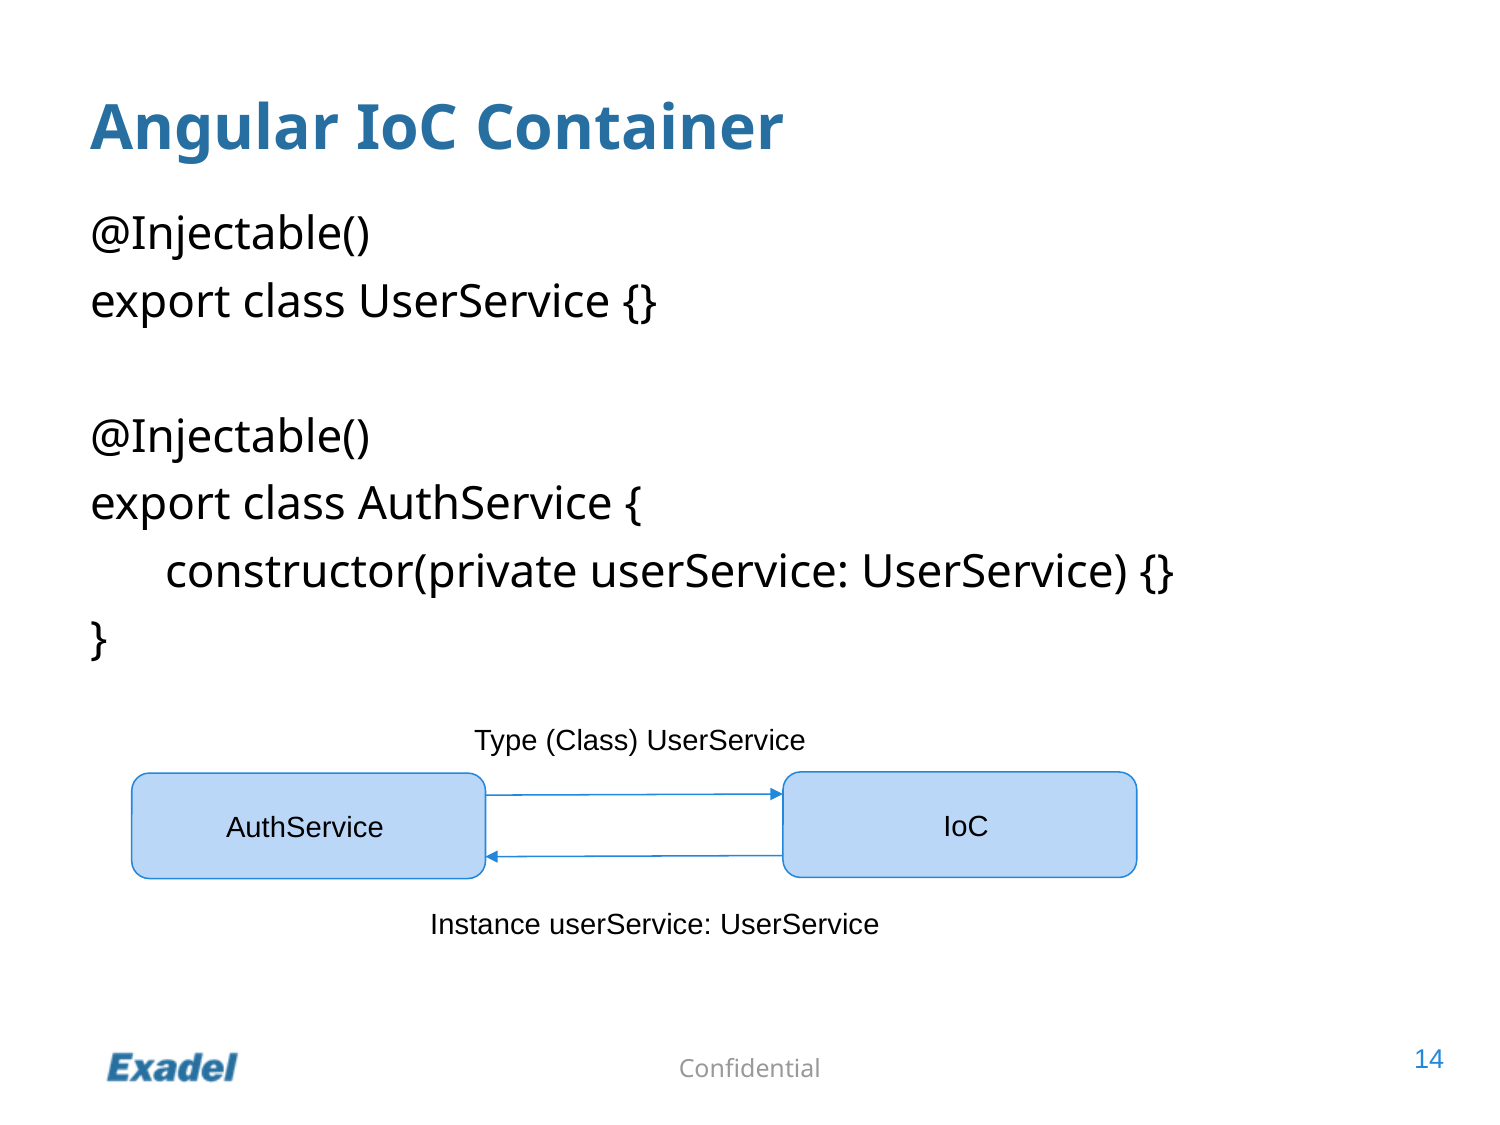

# Angular IoC Container
@Injectable()
export class UserService {}
@Injectable()
export class AuthService {
	constructor(private userService: UserService) {}
}
Type (Class) UserService
 IoC
 AuthService
Instance userService: UserService